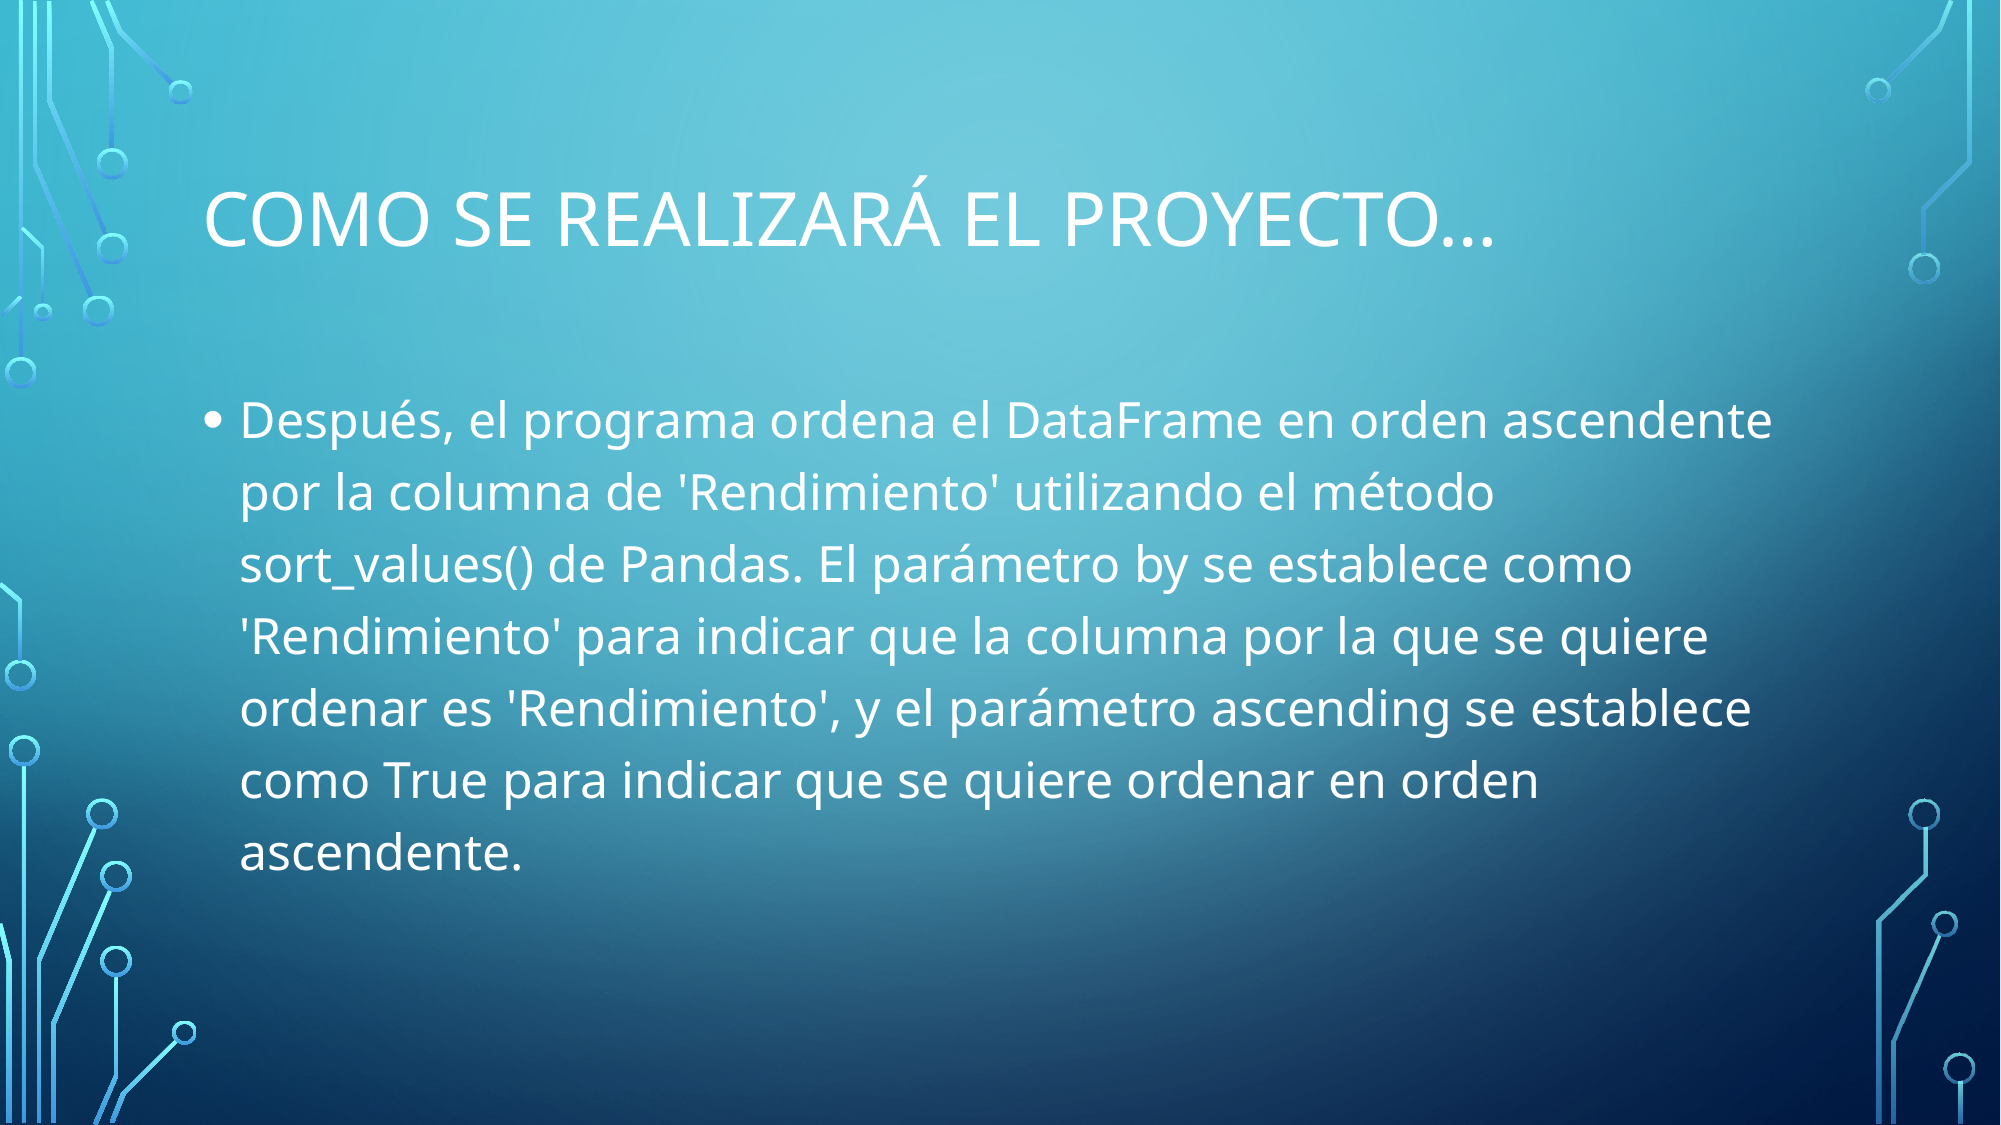

# Como se realizará el proyecto…
Después, el programa ordena el DataFrame en orden ascendente por la columna de 'Rendimiento' utilizando el método sort_values() de Pandas. El parámetro by se establece como 'Rendimiento' para indicar que la columna por la que se quiere ordenar es 'Rendimiento', y el parámetro ascending se establece como True para indicar que se quiere ordenar en orden ascendente.